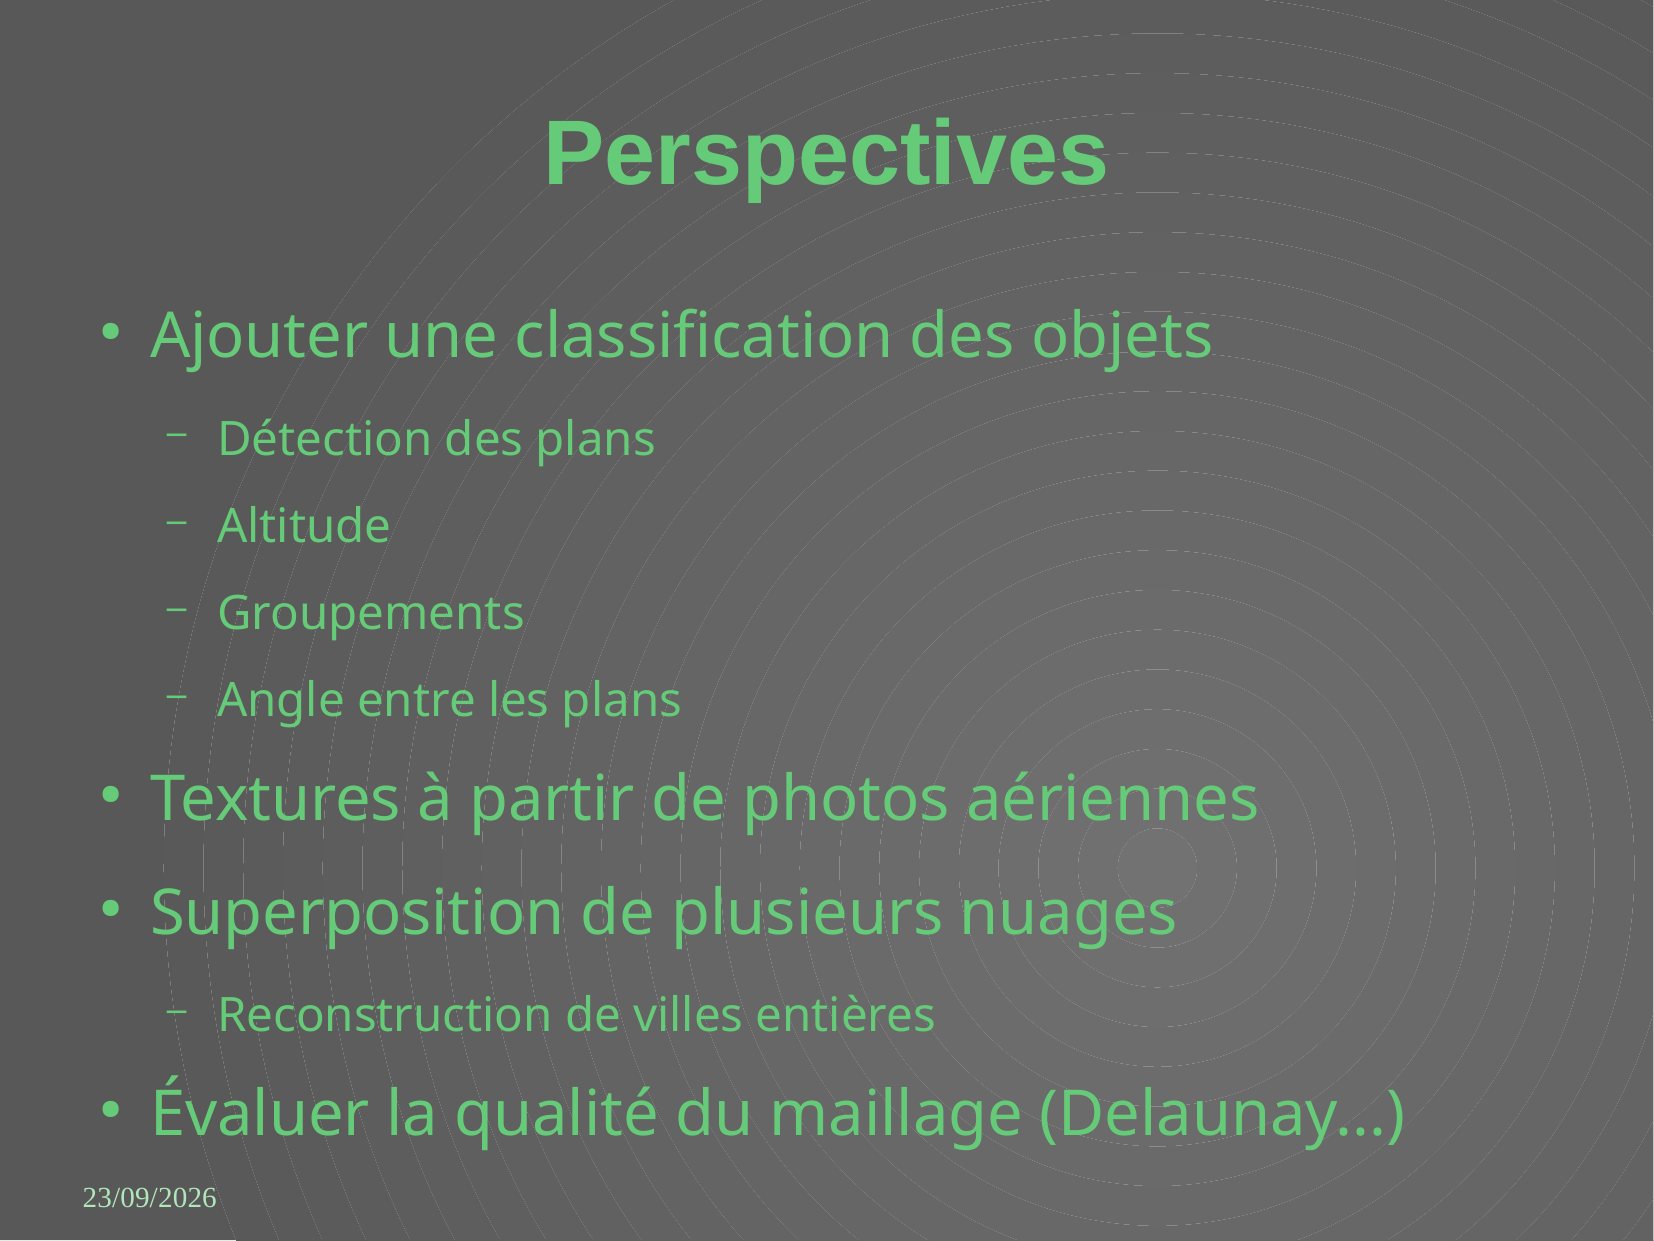

# Perspectives
Ajouter une classification des objets
Détection des plans
Altitude
Groupements
Angle entre les plans
Textures à partir de photos aériennes
Superposition de plusieurs nuages
Reconstruction de villes entières
Évaluer la qualité du maillage (Delaunay...)